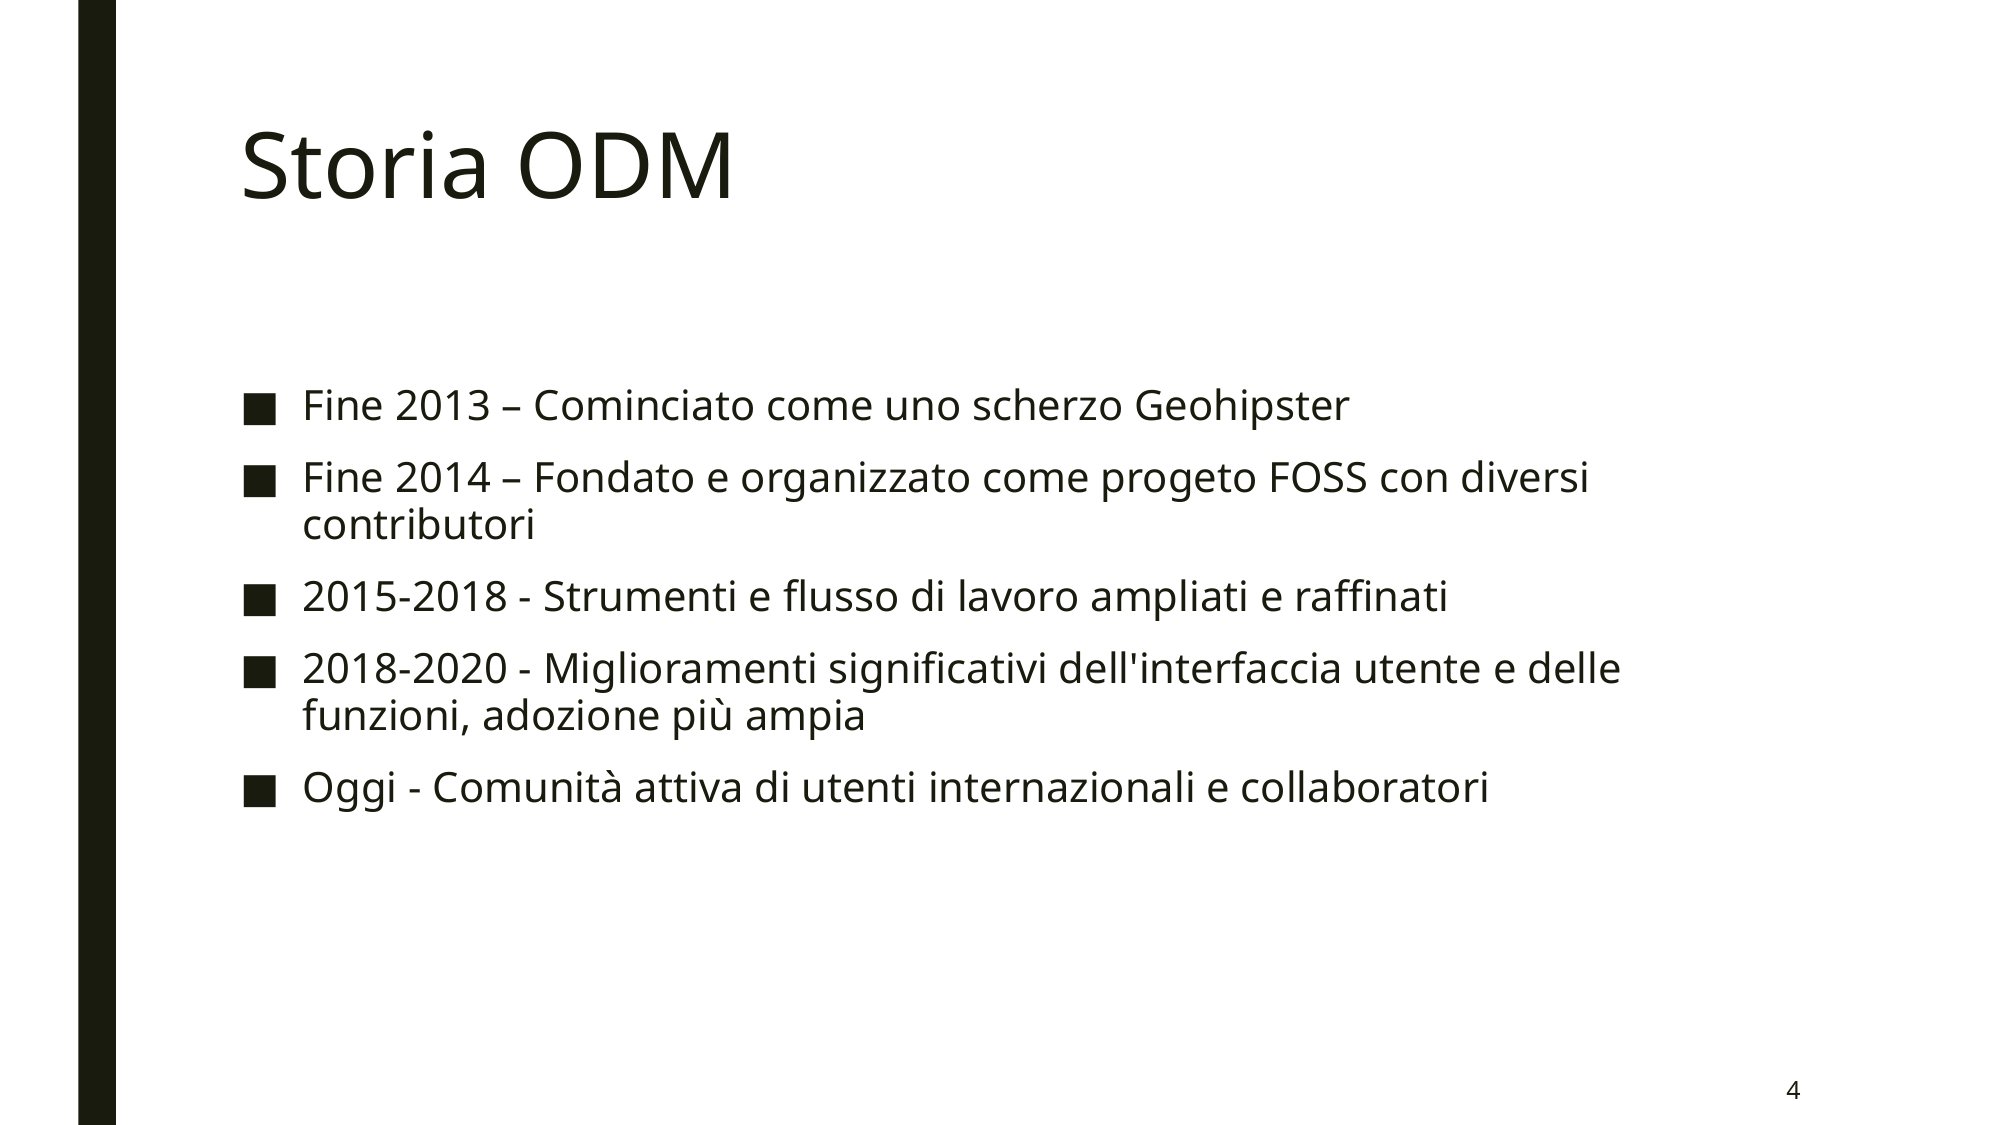

# Storia ODM
Fine 2013 – Cominciato come uno scherzo Geohipster
Fine 2014 – Fondato e organizzato come progeto FOSS con diversi contributori
2015-2018 - Strumenti e flusso di lavoro ampliati e raffinati
2018-2020 - Miglioramenti significativi dell'interfaccia utente e delle funzioni, adozione più ampia
Oggi - Comunità attiva di utenti internazionali e collaboratori